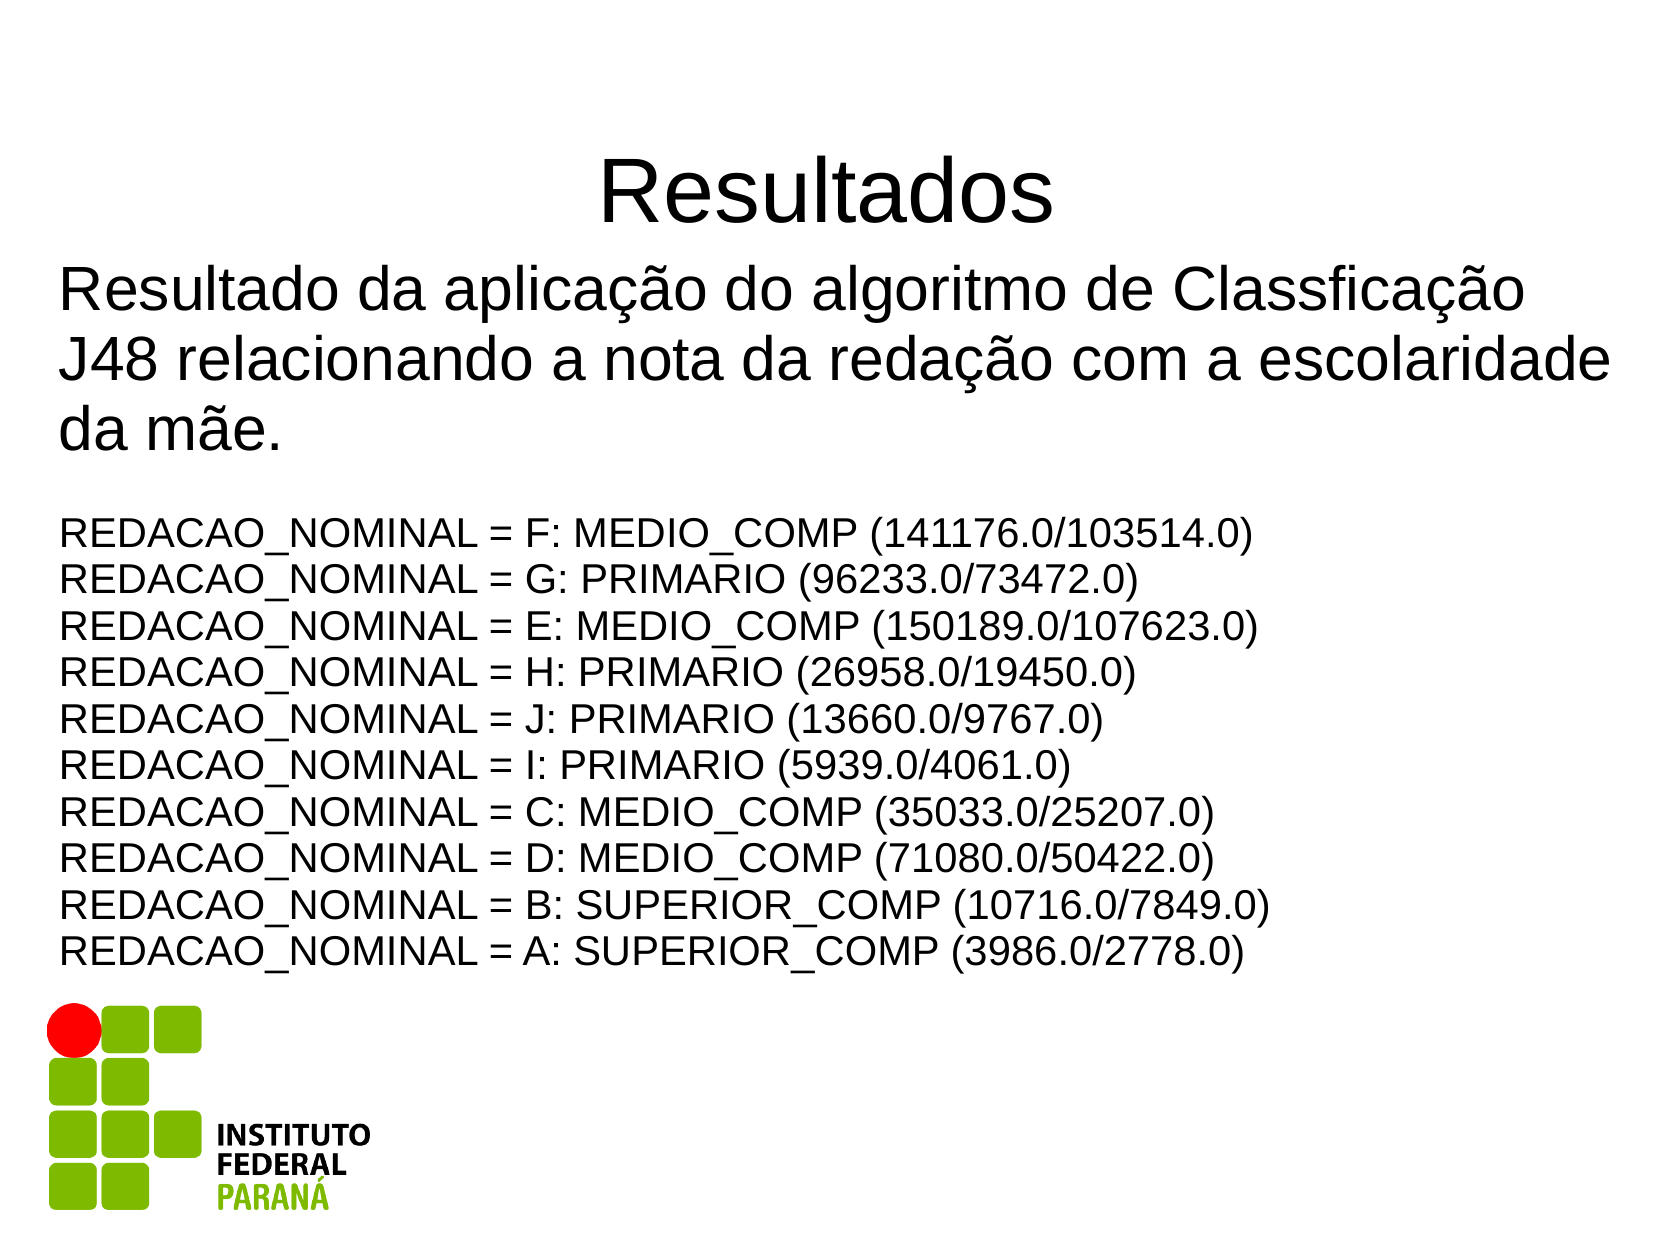

Resultados
# Resultado da aplicação do algoritmo de Classficação J48 relacionando a nota da redação com a escolaridade da mãe.
REDACAO_NOMINAL = F: MEDIO_COMP (141176.0/103514.0)
REDACAO_NOMINAL = G: PRIMARIO (96233.0/73472.0)
REDACAO_NOMINAL = E: MEDIO_COMP (150189.0/107623.0)
REDACAO_NOMINAL = H: PRIMARIO (26958.0/19450.0)
REDACAO_NOMINAL = J: PRIMARIO (13660.0/9767.0)
REDACAO_NOMINAL = I: PRIMARIO (5939.0/4061.0)
REDACAO_NOMINAL = C: MEDIO_COMP (35033.0/25207.0)
REDACAO_NOMINAL = D: MEDIO_COMP (71080.0/50422.0)
REDACAO_NOMINAL = B: SUPERIOR_COMP (10716.0/7849.0)
REDACAO_NOMINAL = A: SUPERIOR_COMP (3986.0/2778.0)